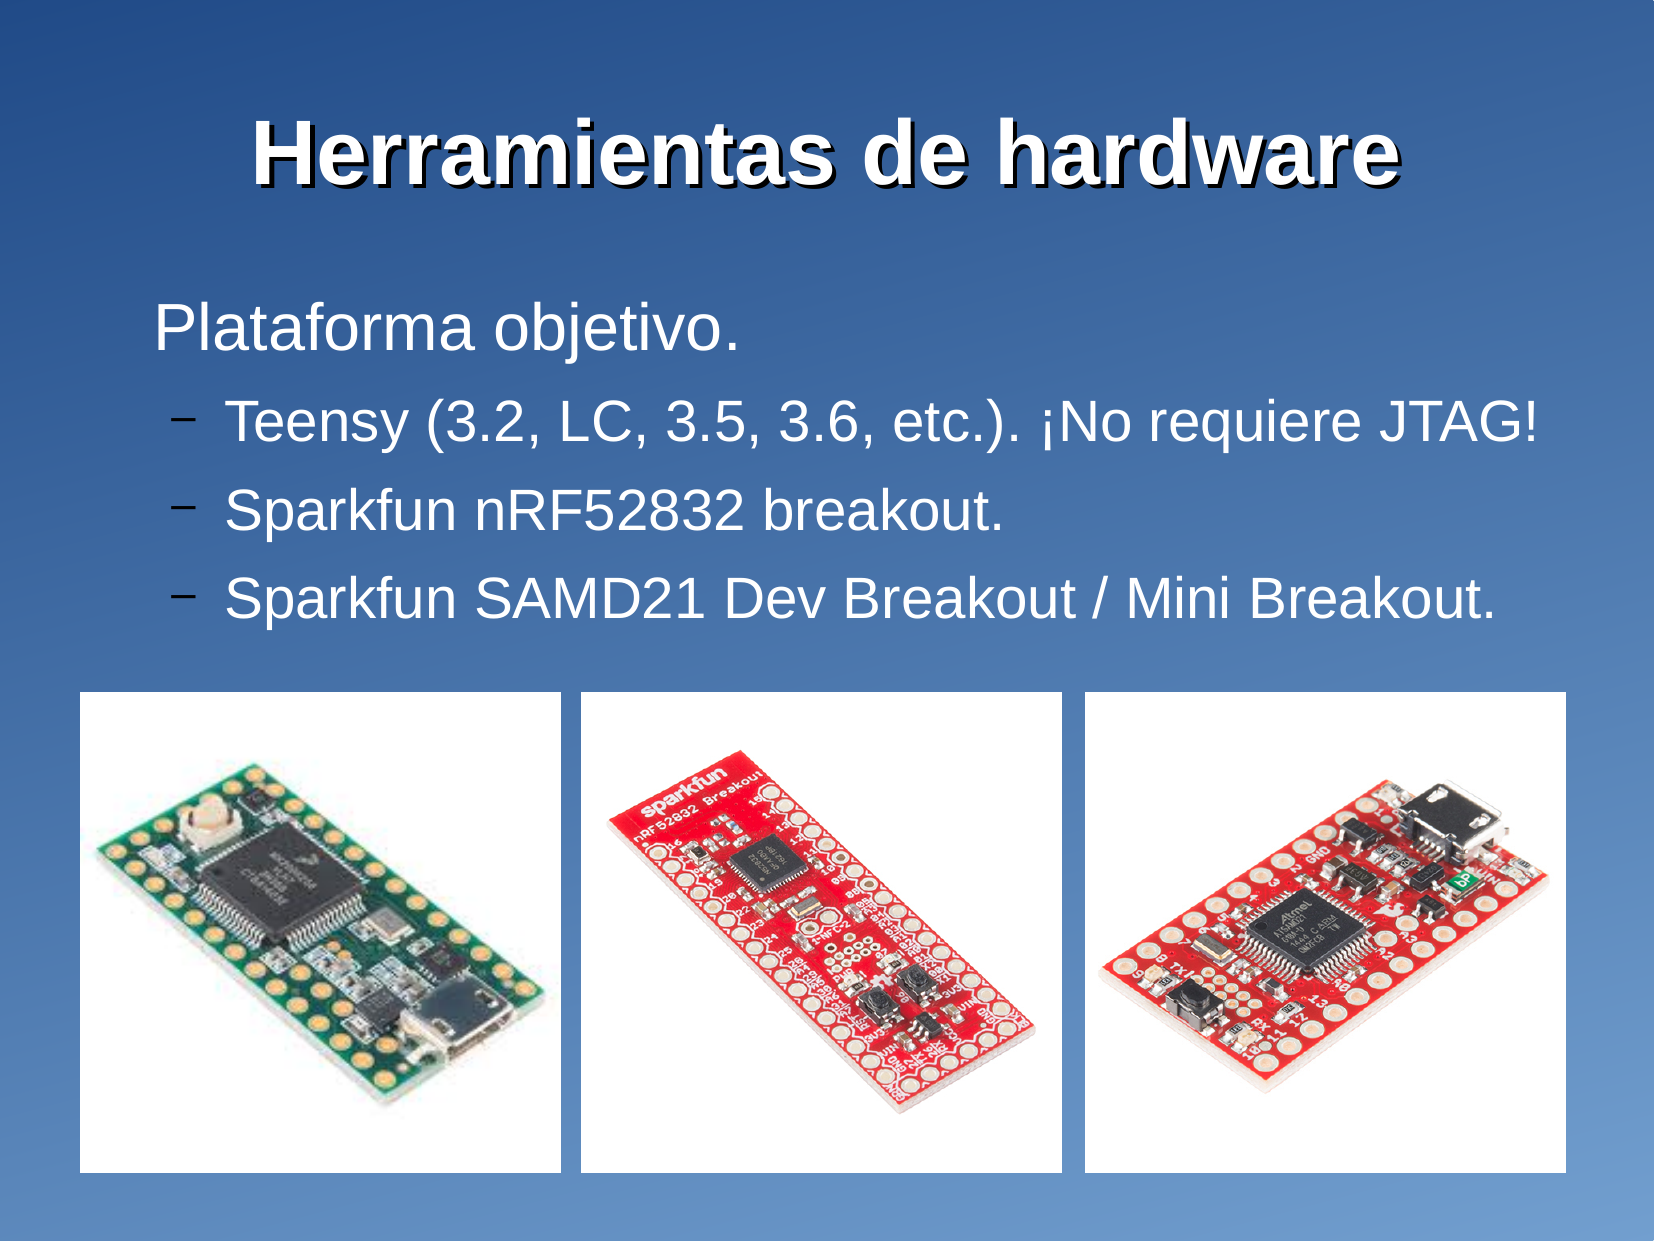

# Herramientas de hardware
Plataforma objetivo.
Teensy (3.2, LC, 3.5, 3.6, etc.). ¡No requiere JTAG!
Sparkfun nRF52832 breakout.
Sparkfun SAMD21 Dev Breakout / Mini Breakout.